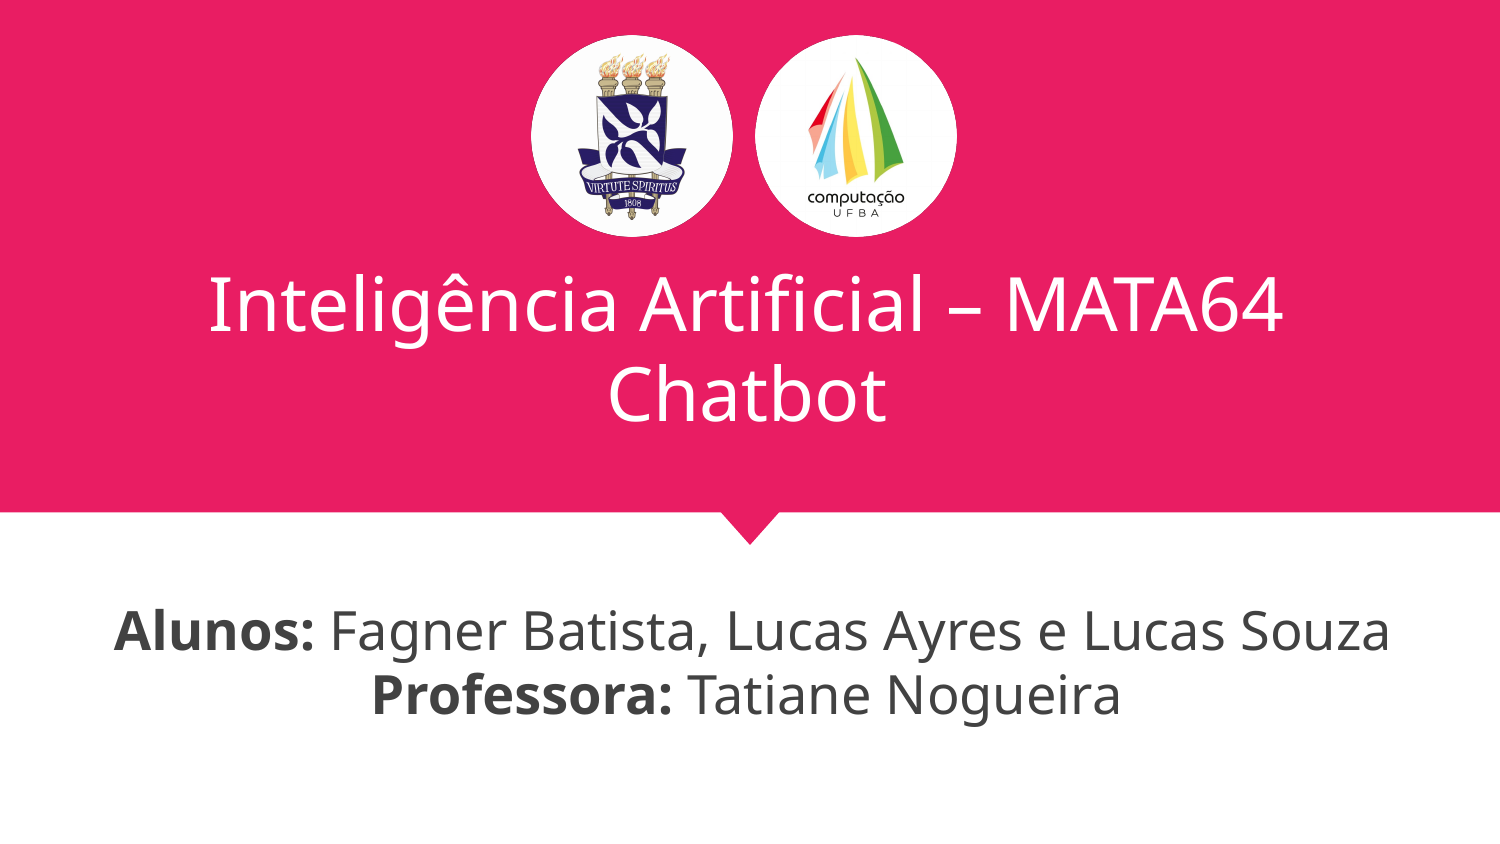

# Inteligência Artificial – MATA64 Chatbot
 Alunos: Fagner Batista, Lucas Ayres e Lucas Souza
Professora: Tatiane Nogueira